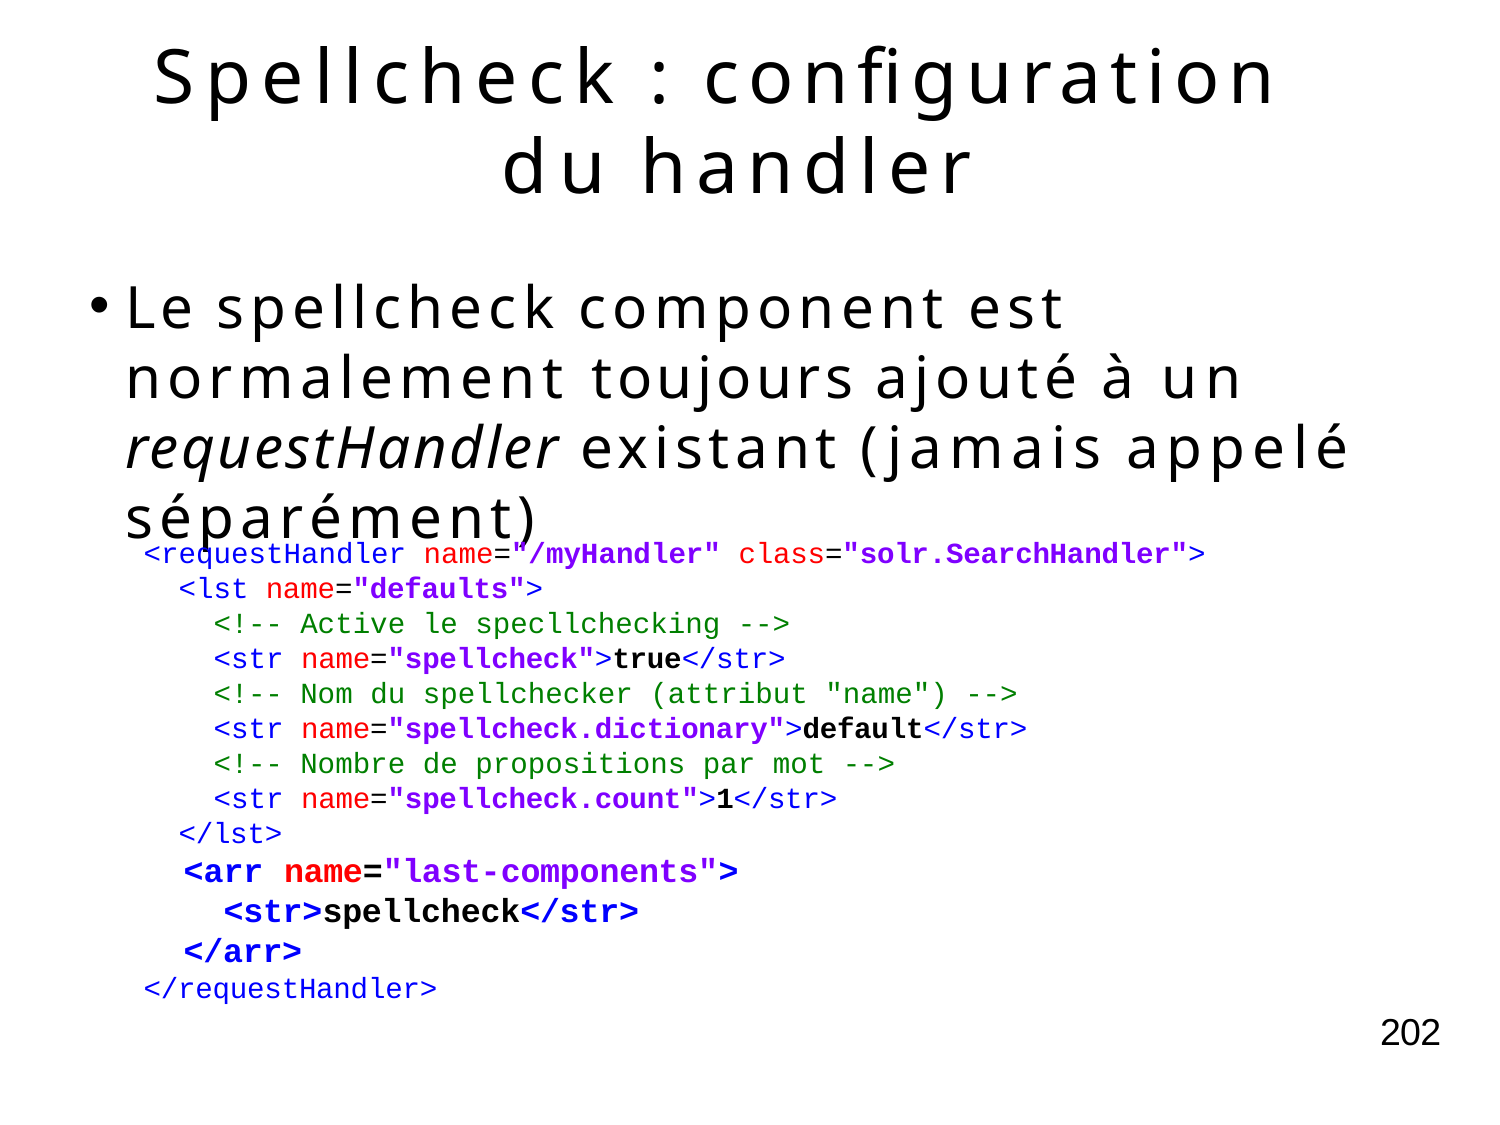

# Spellcheck : configuration du handler
Le spellcheck component est normalement toujours ajouté à un requestHandler existant (jamais appelé séparément)
<requestHandler name="/myHandler" class="solr.SearchHandler">
<lst name="defaults">
<!-- Active le specllchecking -->
<str name="spellcheck">true</str>
<!-- Nom du spellchecker (attribut "name") -->
<str name="spellcheck.dictionary">default</str>
<!-- Nombre de propositions par mot -->
<str name="spellcheck.count">1</str>
</lst>
<arr name="last-components">
<str>spellcheck</str>
</arr>
</requestHandler>
202